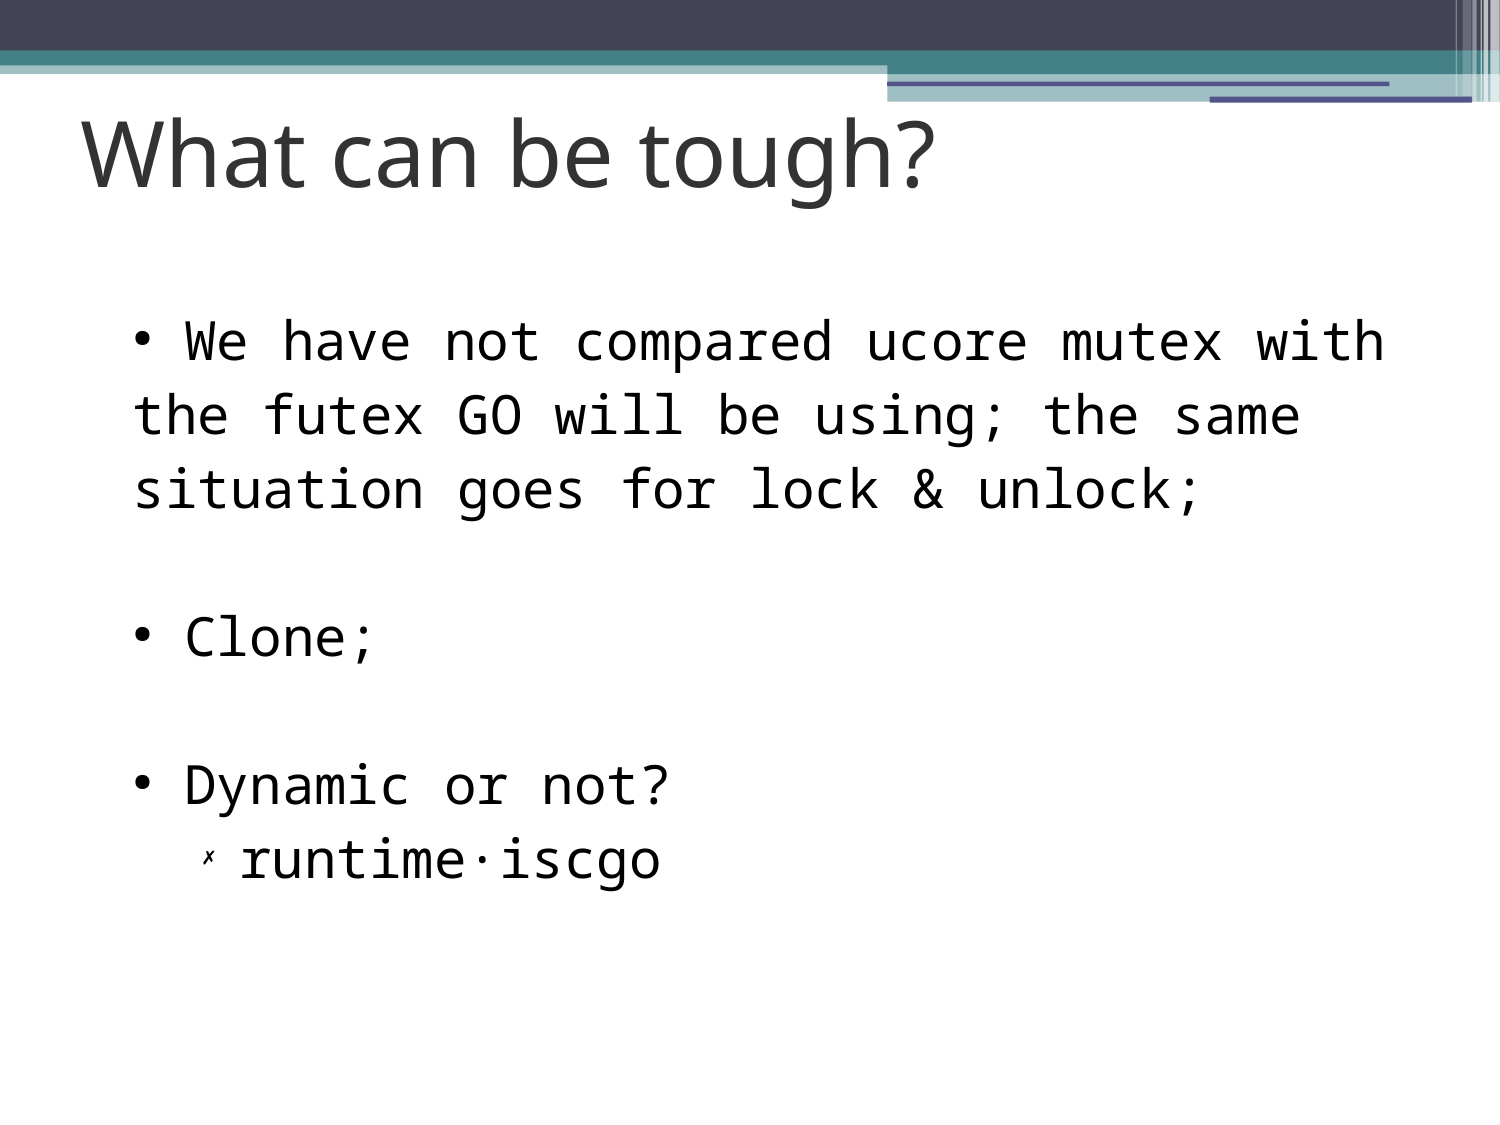

What can be tough?
 We have not compared ucore mutex with the futex GO will be using; the same situation goes for lock & unlock;
 Clone;
 Dynamic or not?
runtime·iscgo